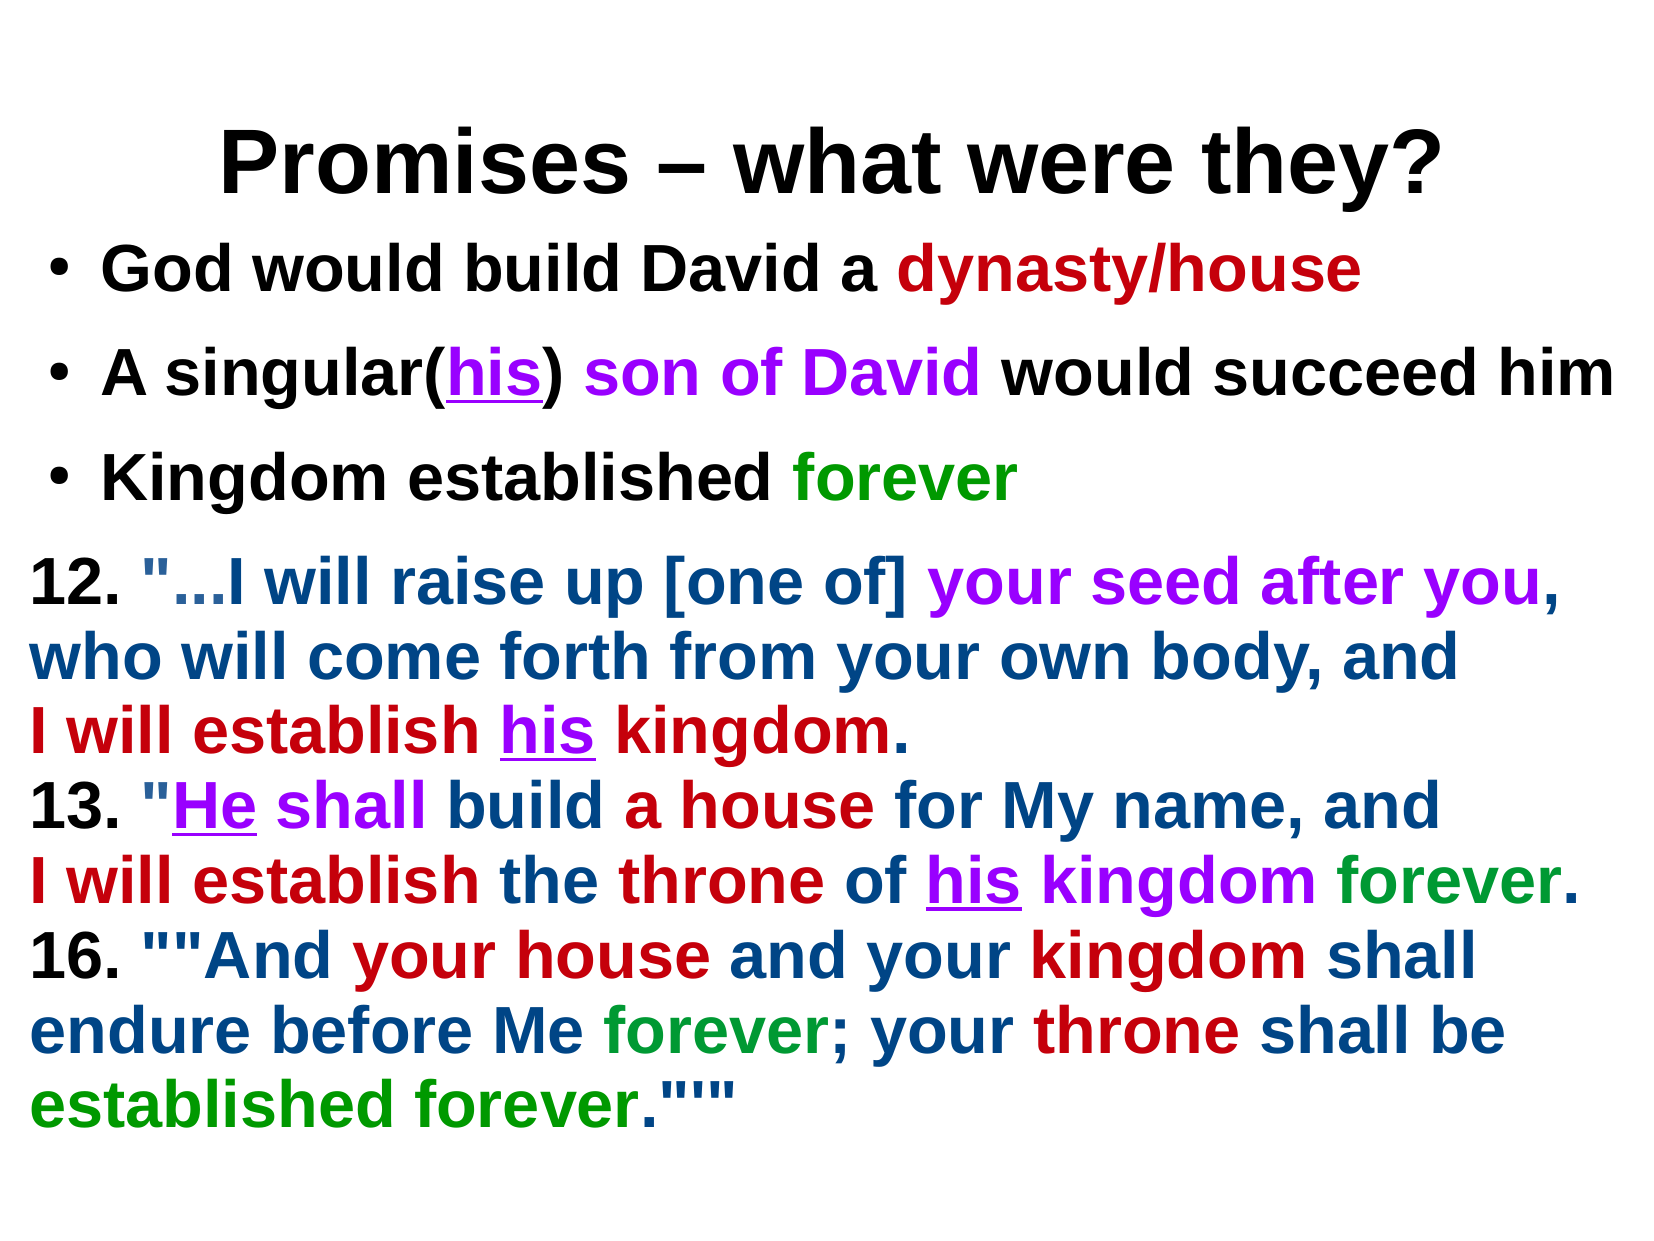

# Promises – what were they?
God would build David a dynasty/house
A singular(his) son of David would succeed him
Kingdom established forever
12. "...I will raise up [one of] your seed after you, who will come forth from your own body, and
I will establish his kingdom.
13. "He shall build a house for My name, and
I will establish the throne of his kingdom forever.
16. ""And your house and your kingdom shall endure before Me forever; your throne shall be established forever."'"